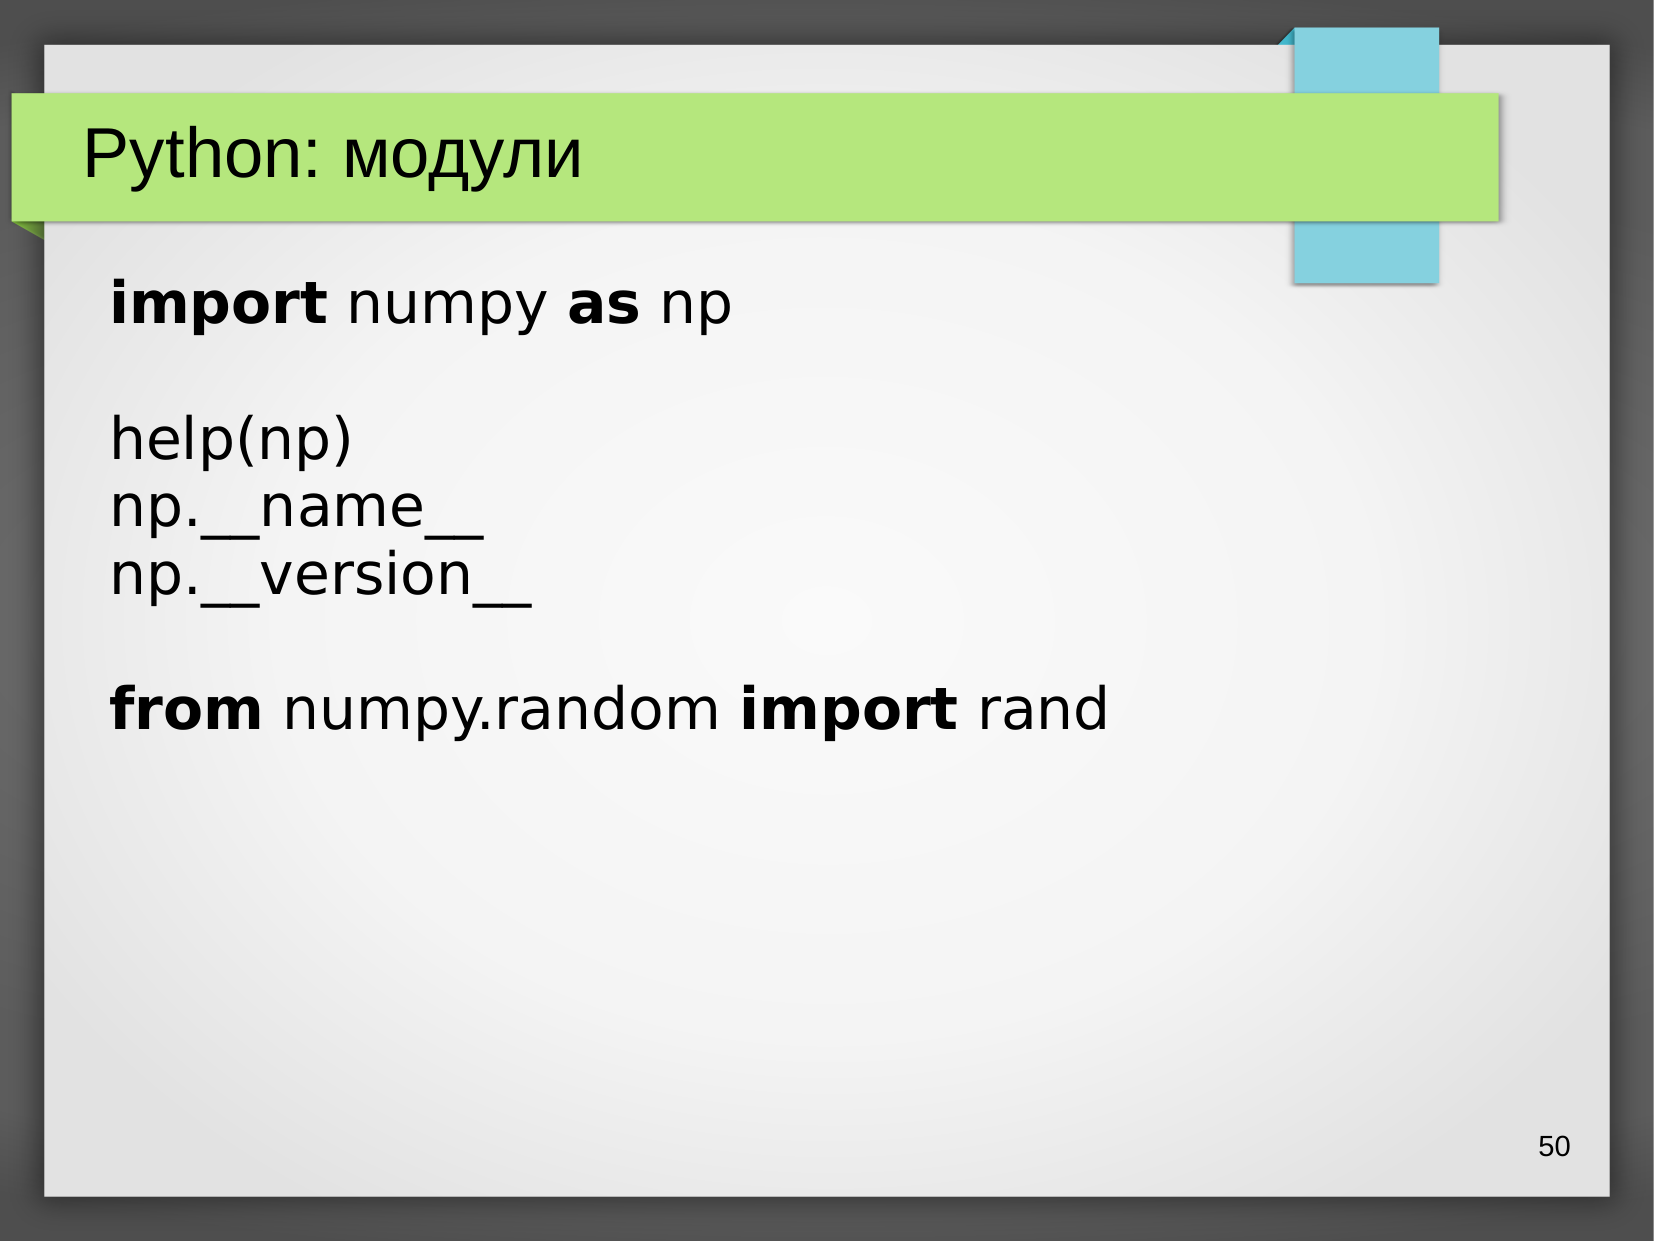

# Python: модули
import numpy as np
help(np)
np.__name__
np.__version__
from numpy.random import rand
50